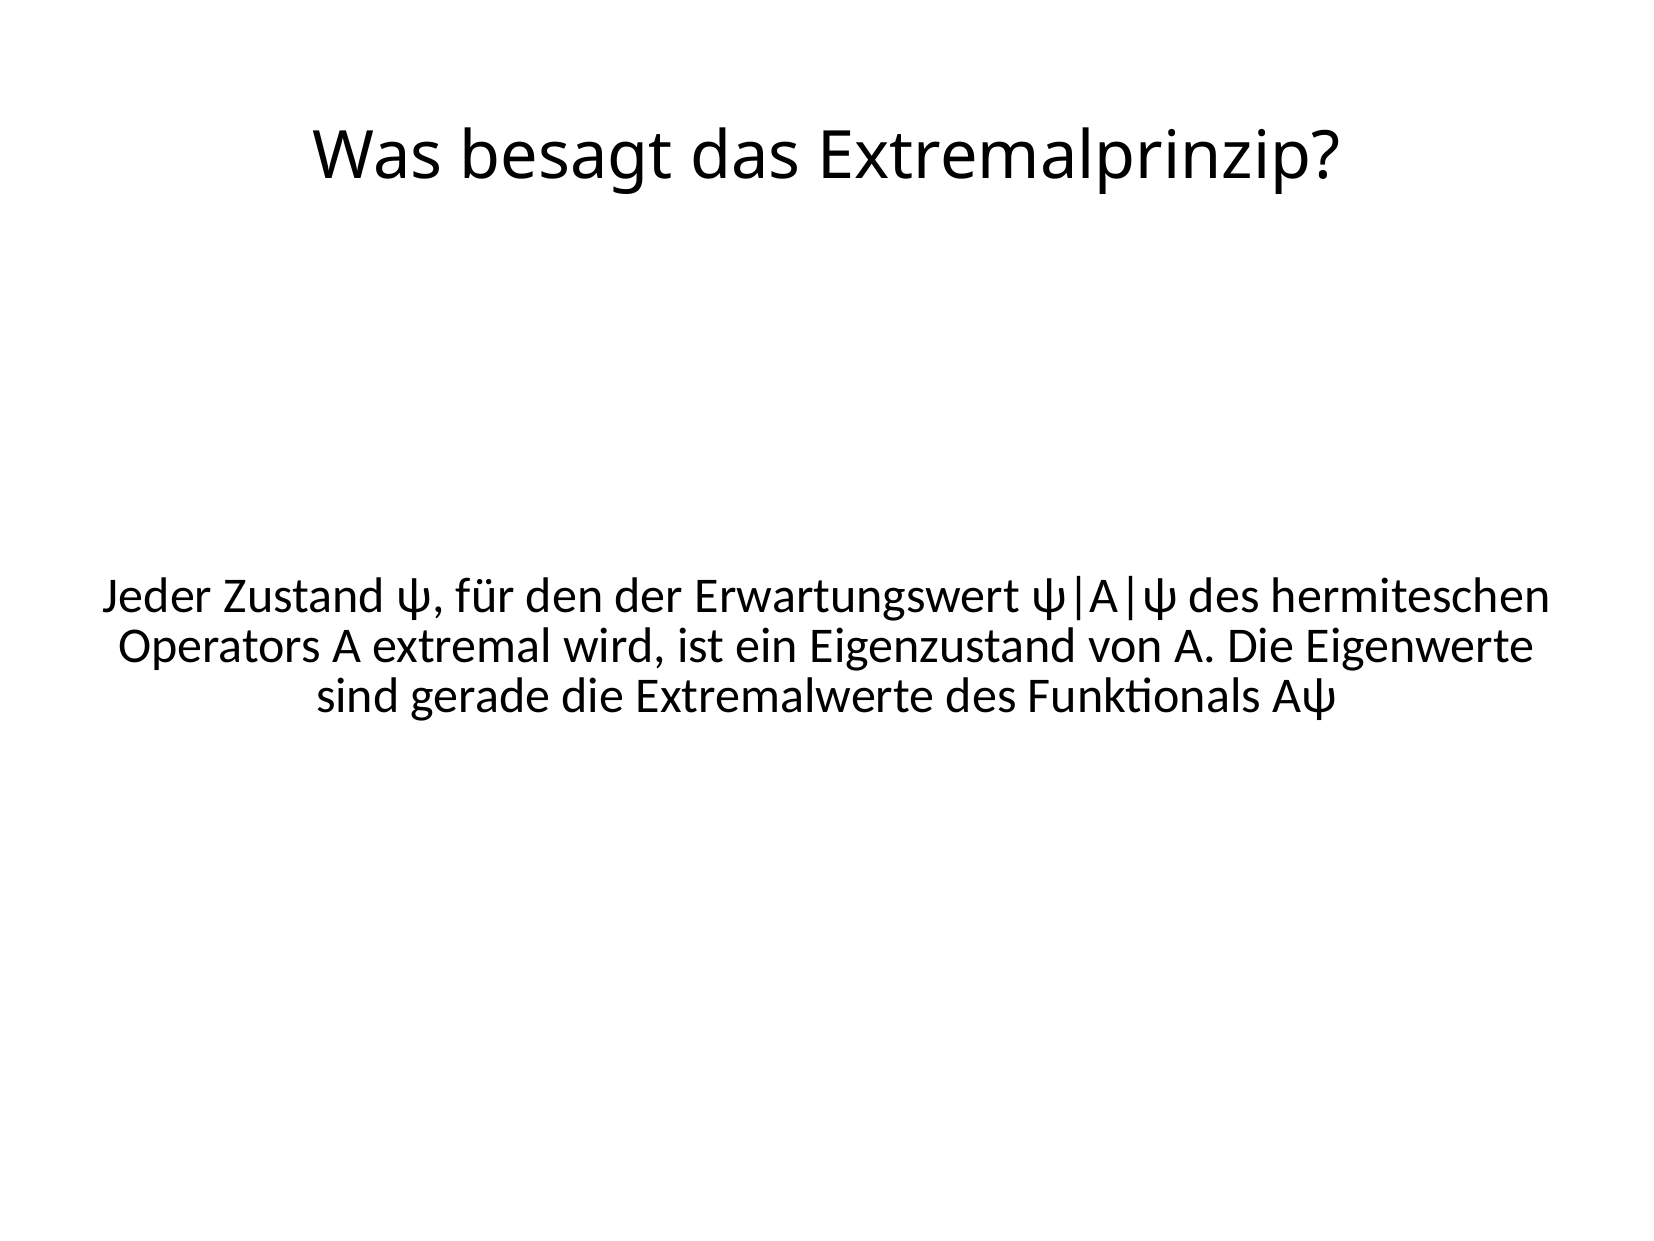

# Was besagt das Extremalprinzip?
Jeder Zustand ψ, für den der Erwartungswert ψ|A|ψ des hermiteschen Operators A extremal wird, ist ein Eigenzustand von A. Die Eigenwerte sind gerade die Extremalwerte des Funktionals Aψ